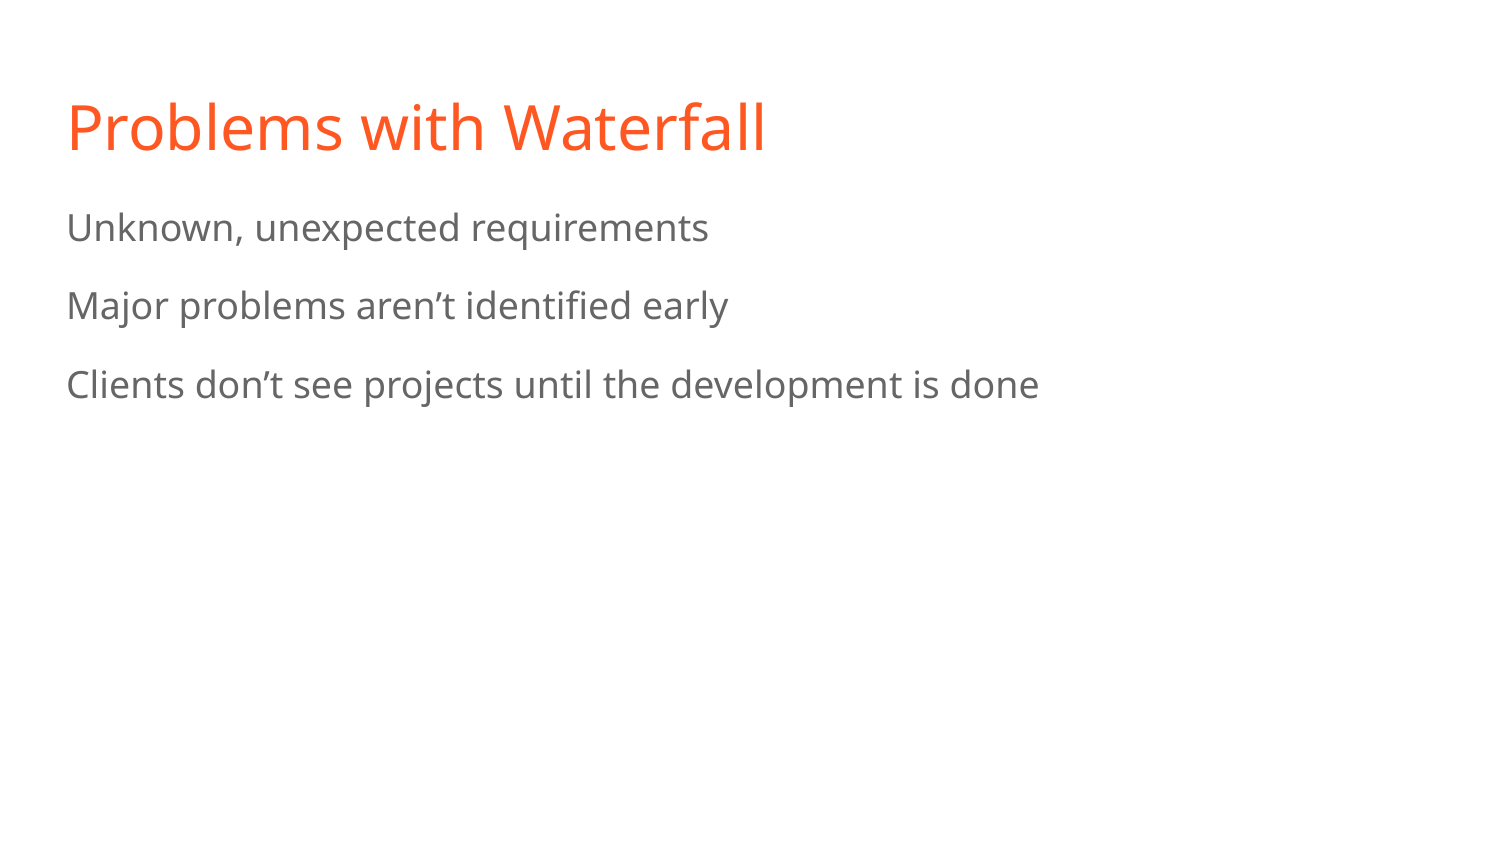

# Problems with Waterfall
Unknown, unexpected requirements
Major problems aren’t identified early
Clients don’t see projects until the development is done